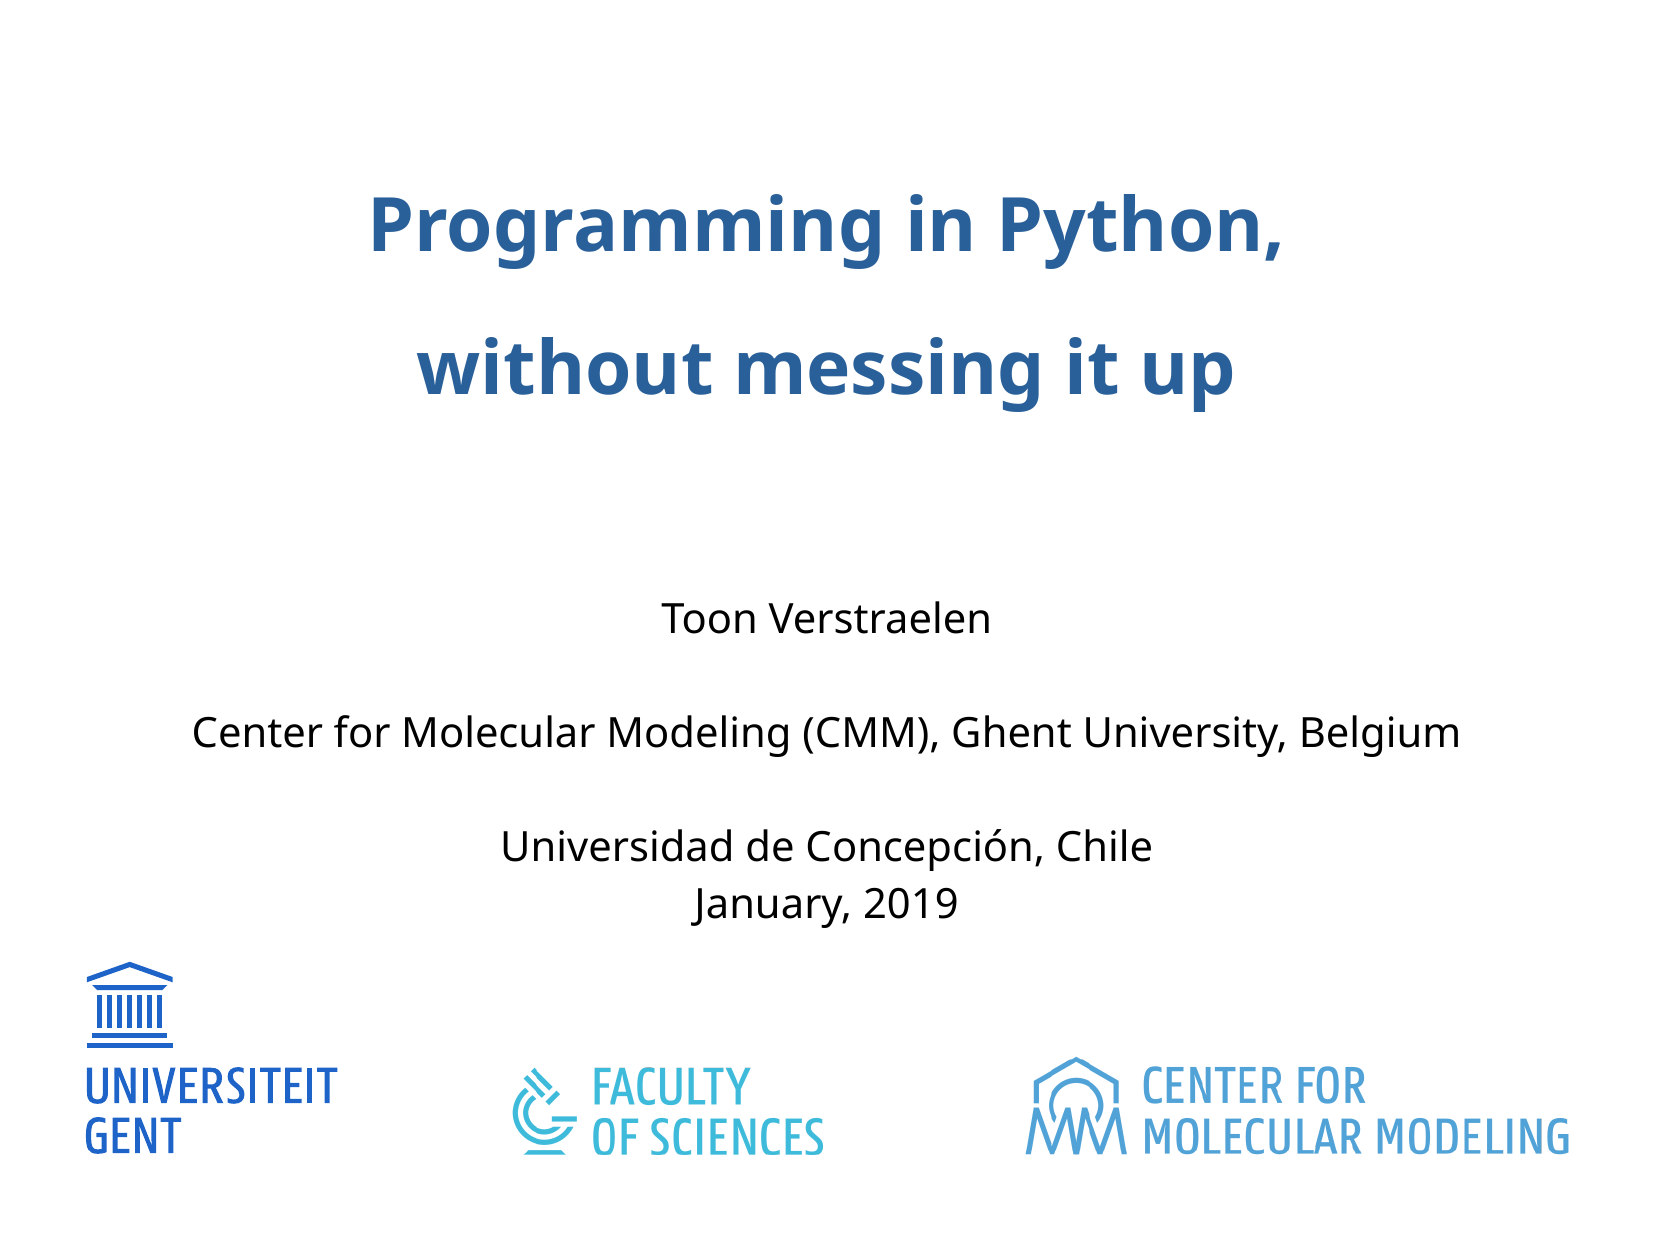

Programming in Python,
without messing it up
Toon Verstraelen
Center for Molecular Modeling (CMM), Ghent University, Belgium
Universidad de Concepción, Chile
January, 2019